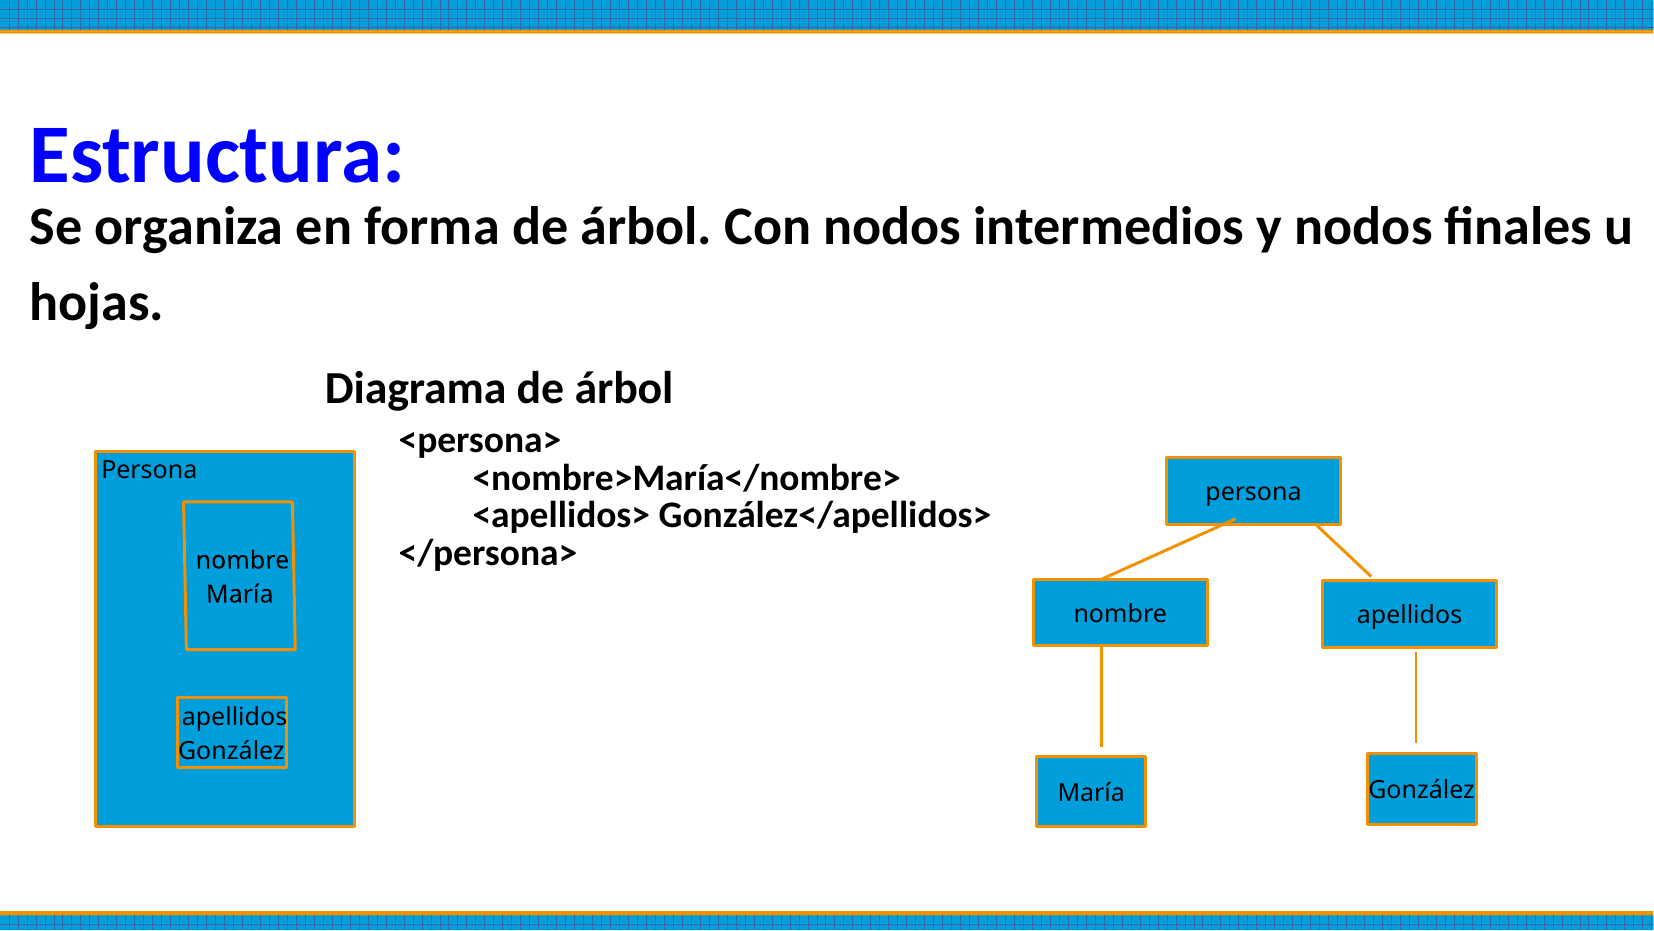

# Estructura:
Se organiza en forma de árbol. Con nodos intermedios y nodos finales u hojas.
				Diagrama de árbol
					<persona>
						<nombre>María</nombre>
						<apellidos> González</apellidos>
					</persona>
Persona
persona
nombre
apellidos
González
María
 nombre
María
 apellidos
González